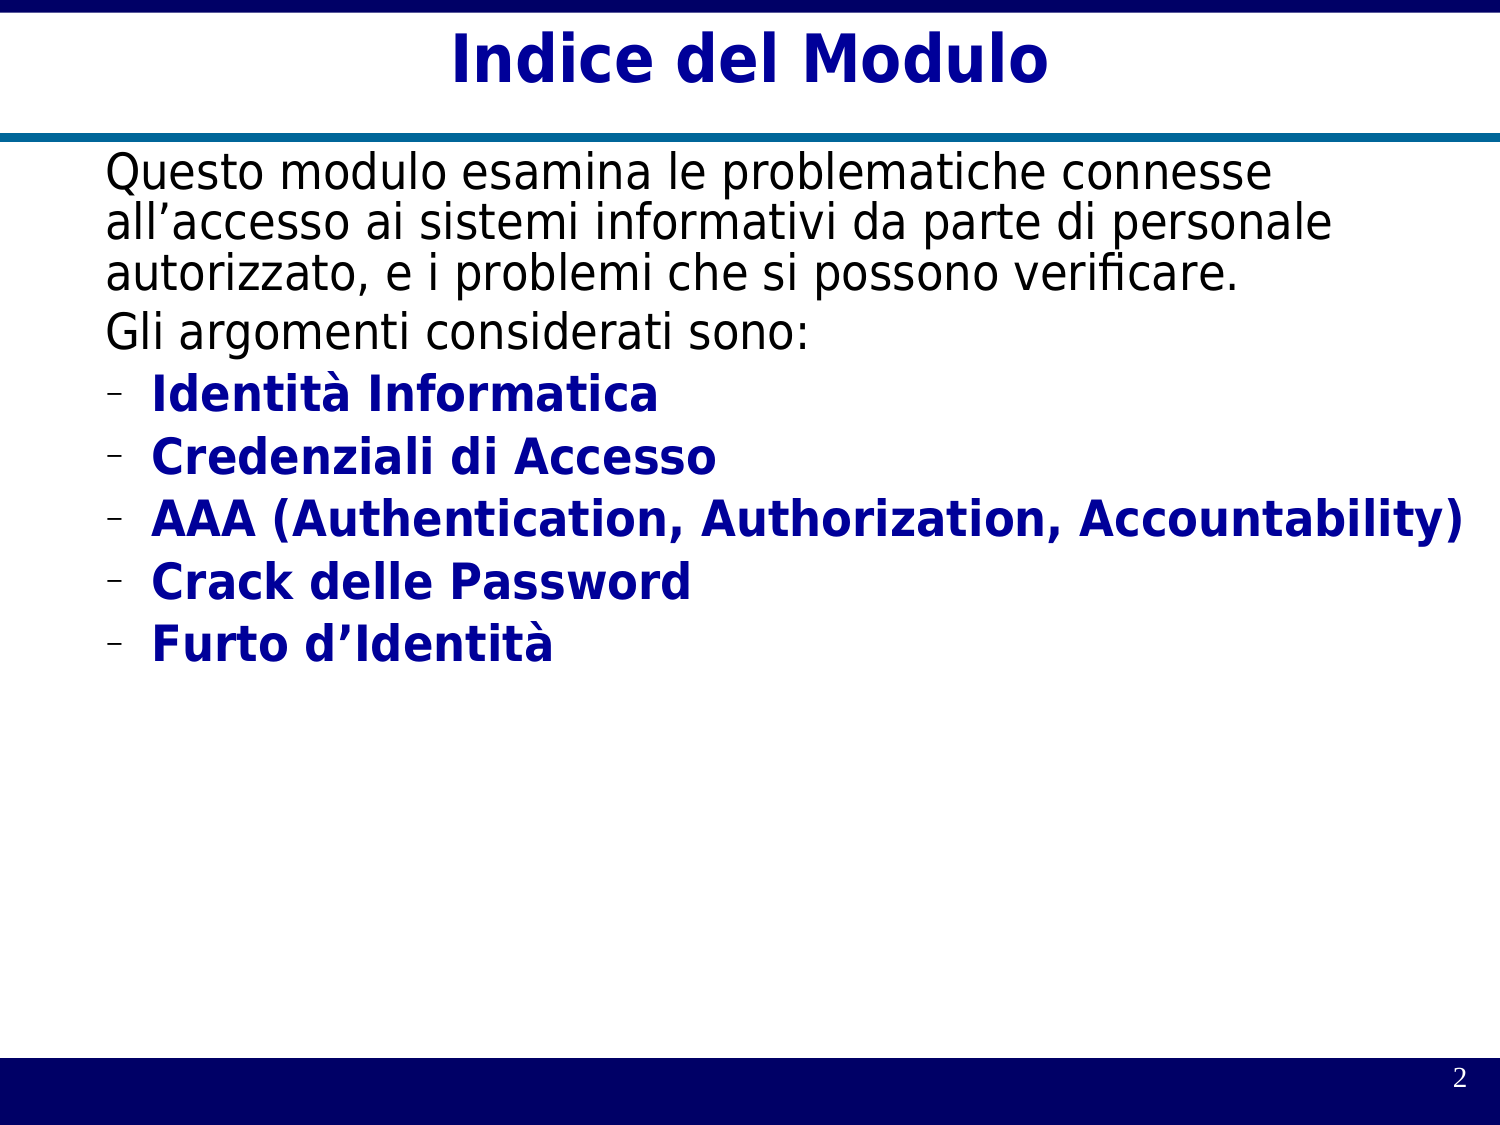

# Indice del Modulo
Questo modulo esamina le problematiche connesse all’accesso ai sistemi informativi da parte di personale autorizzato, e i problemi che si possono verificare.
Gli argomenti considerati sono:
Identità Informatica
Credenziali di Accesso
AAA (Authentication, Authorization, Accountability)
Crack delle Password
Furto d’Identità